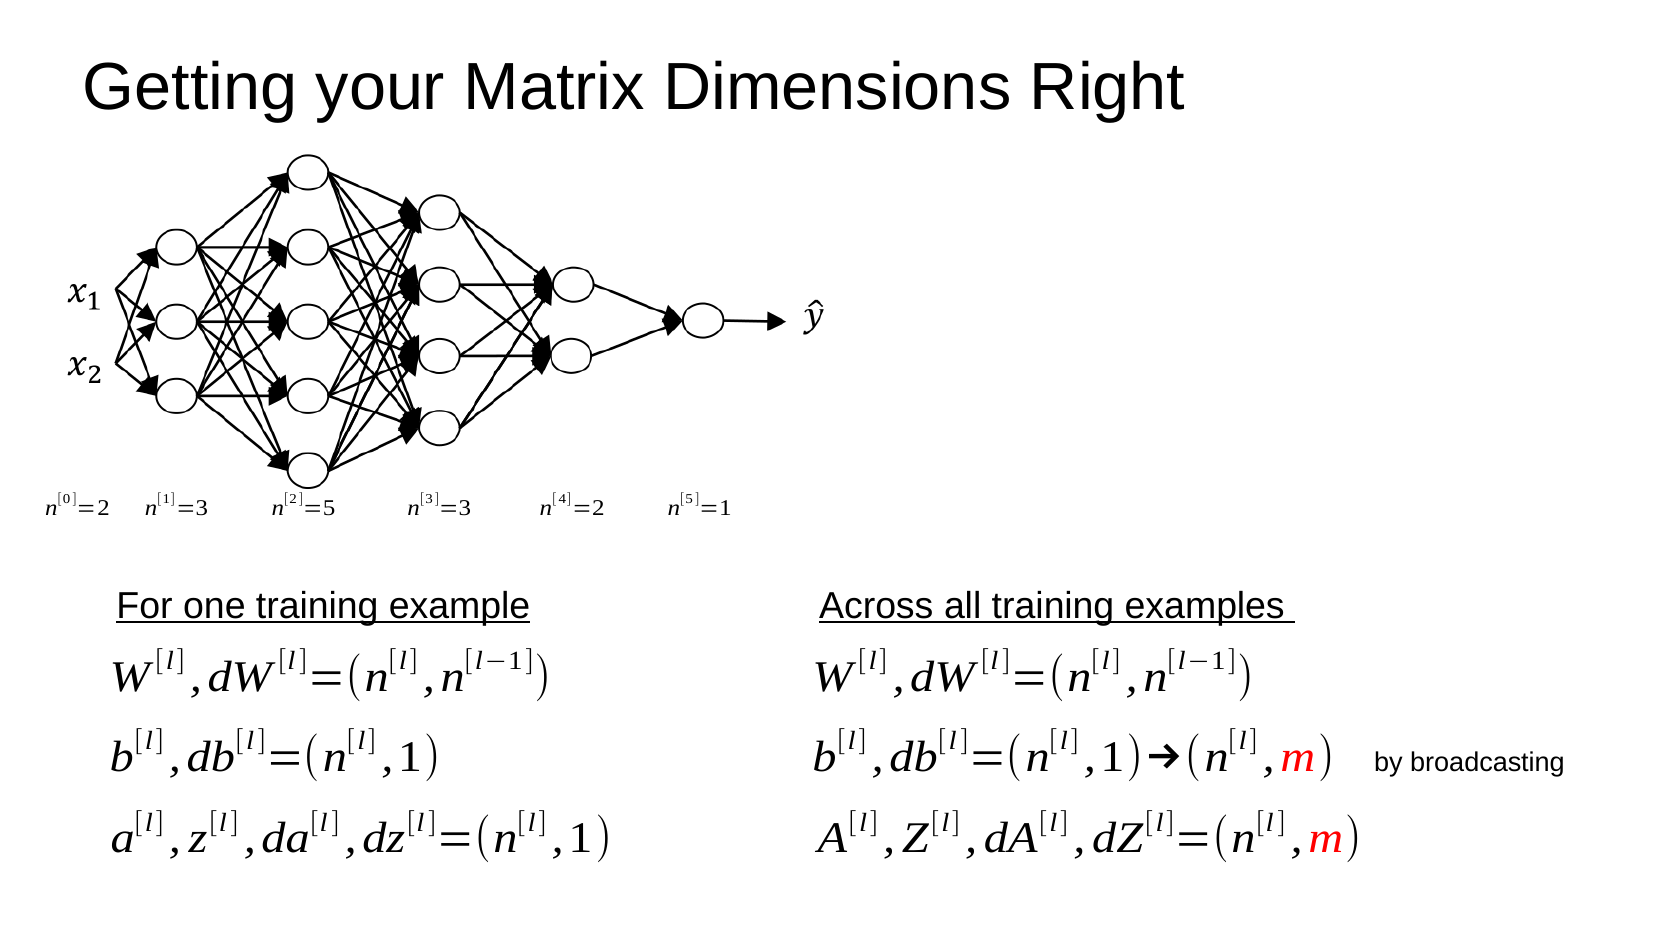

# Getting your Matrix Dimensions Right
For one training example
Across all training examples
by broadcasting